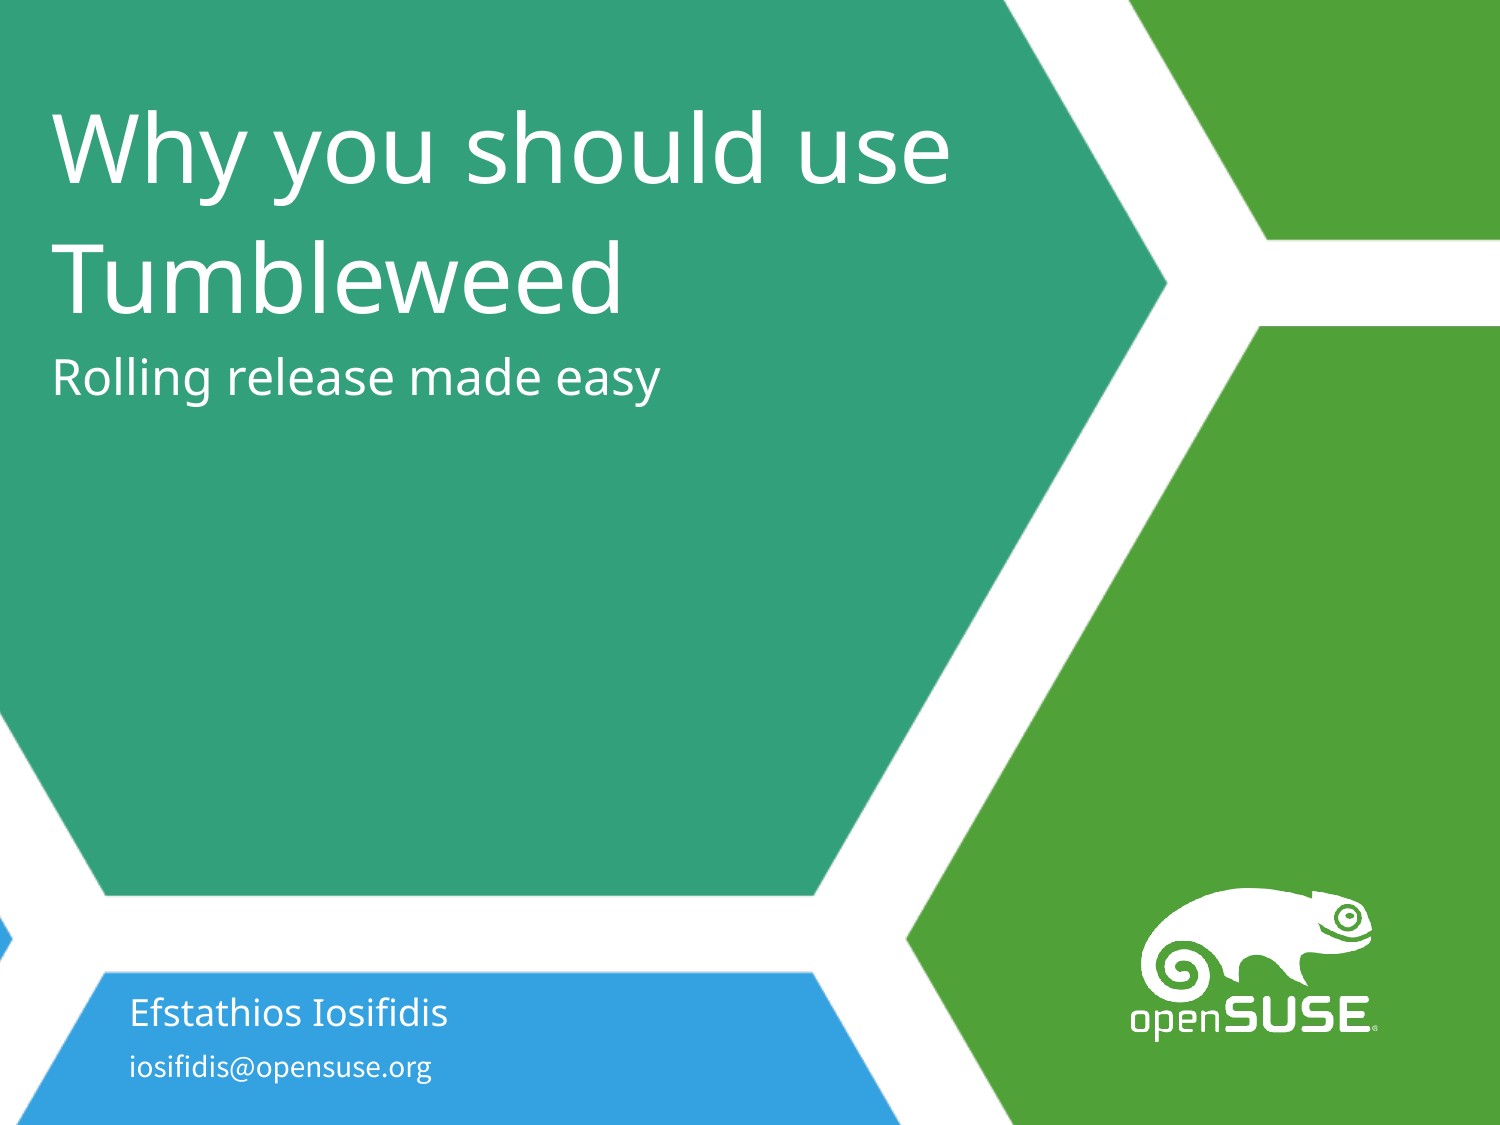

# Why you should use Tumbleweed Rolling release made easy
Efstathios Iosifidis
iosifidis@opensuse.org